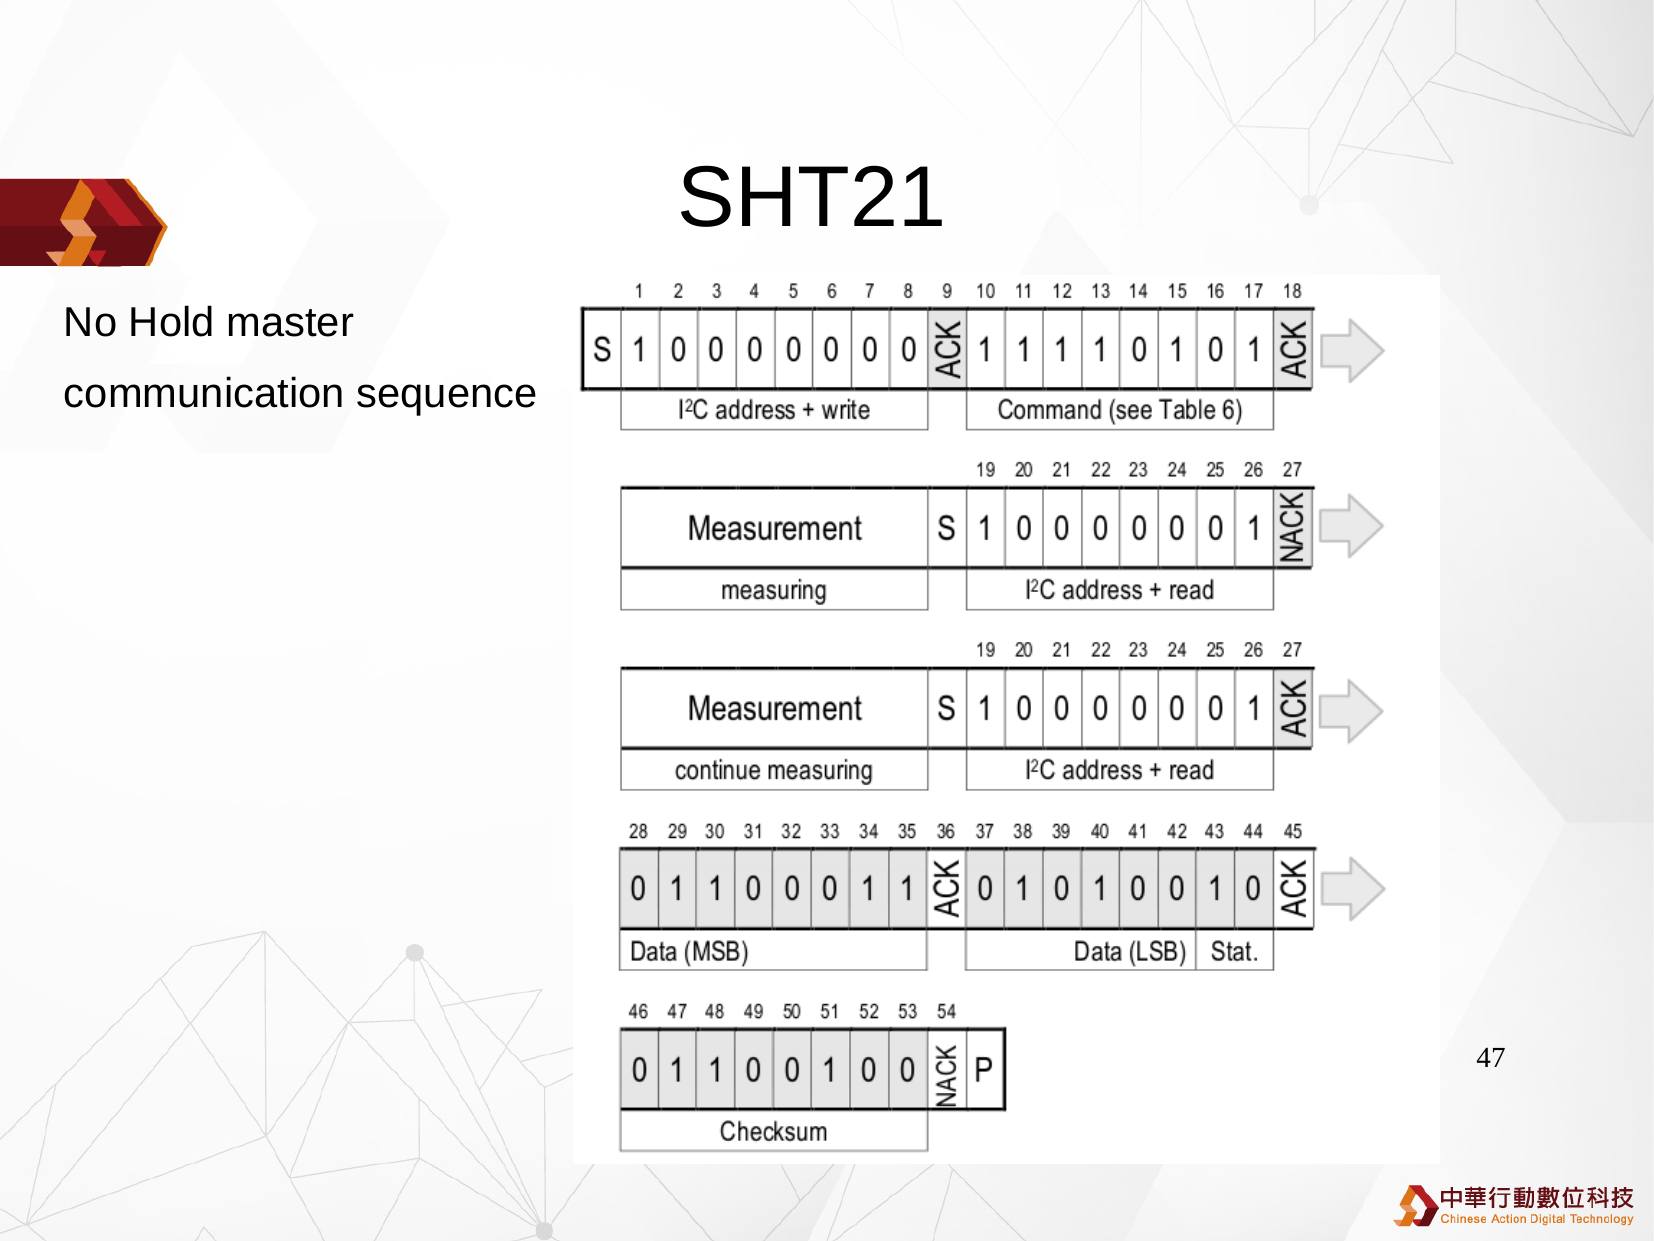

# SHT21
No Hold master
communication sequence
47